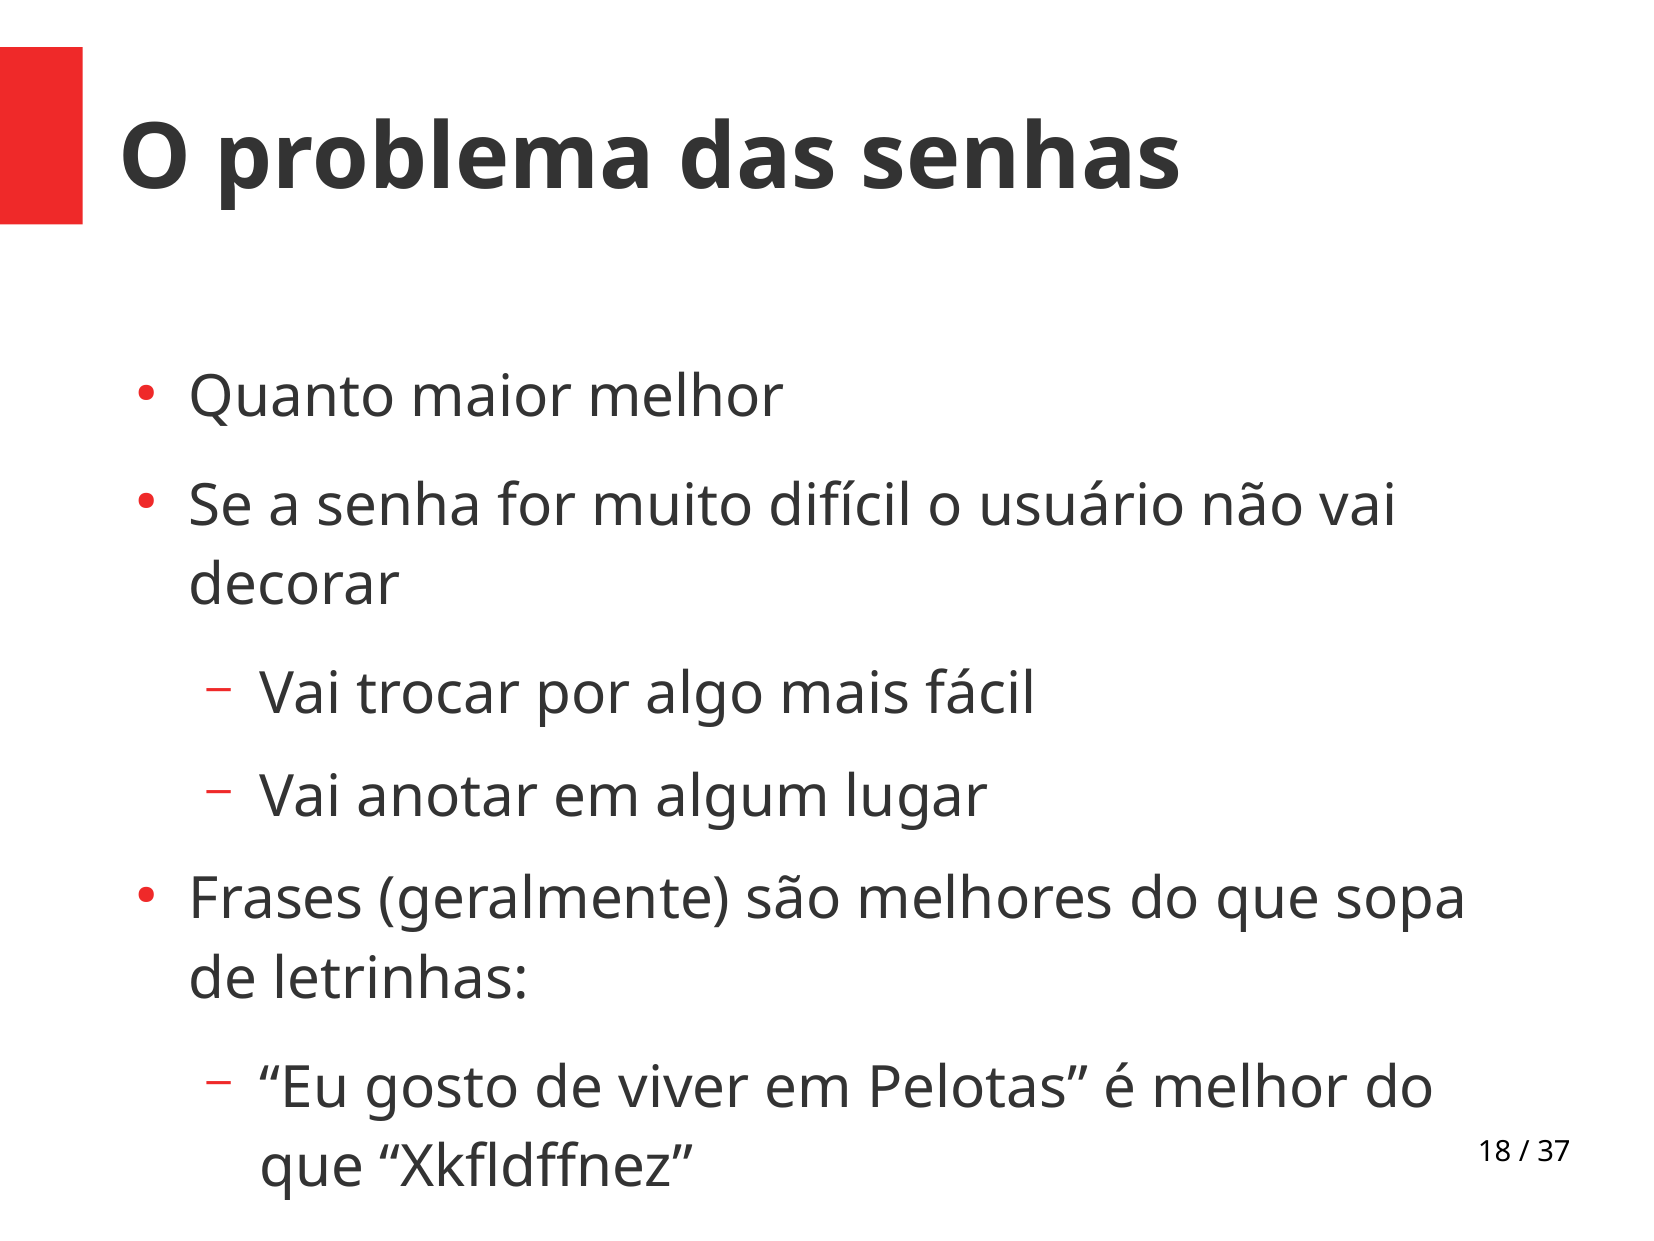

# O problema das senhas
Quanto maior melhor
Se a senha for muito difícil o usuário não vai decorar
Vai trocar por algo mais fácil
Vai anotar em algum lugar
Frases (geralmente) são melhores do que sopa de letrinhas:
“Eu gosto de viver em Pelotas” é melhor do que “Xkfldffnez”
18